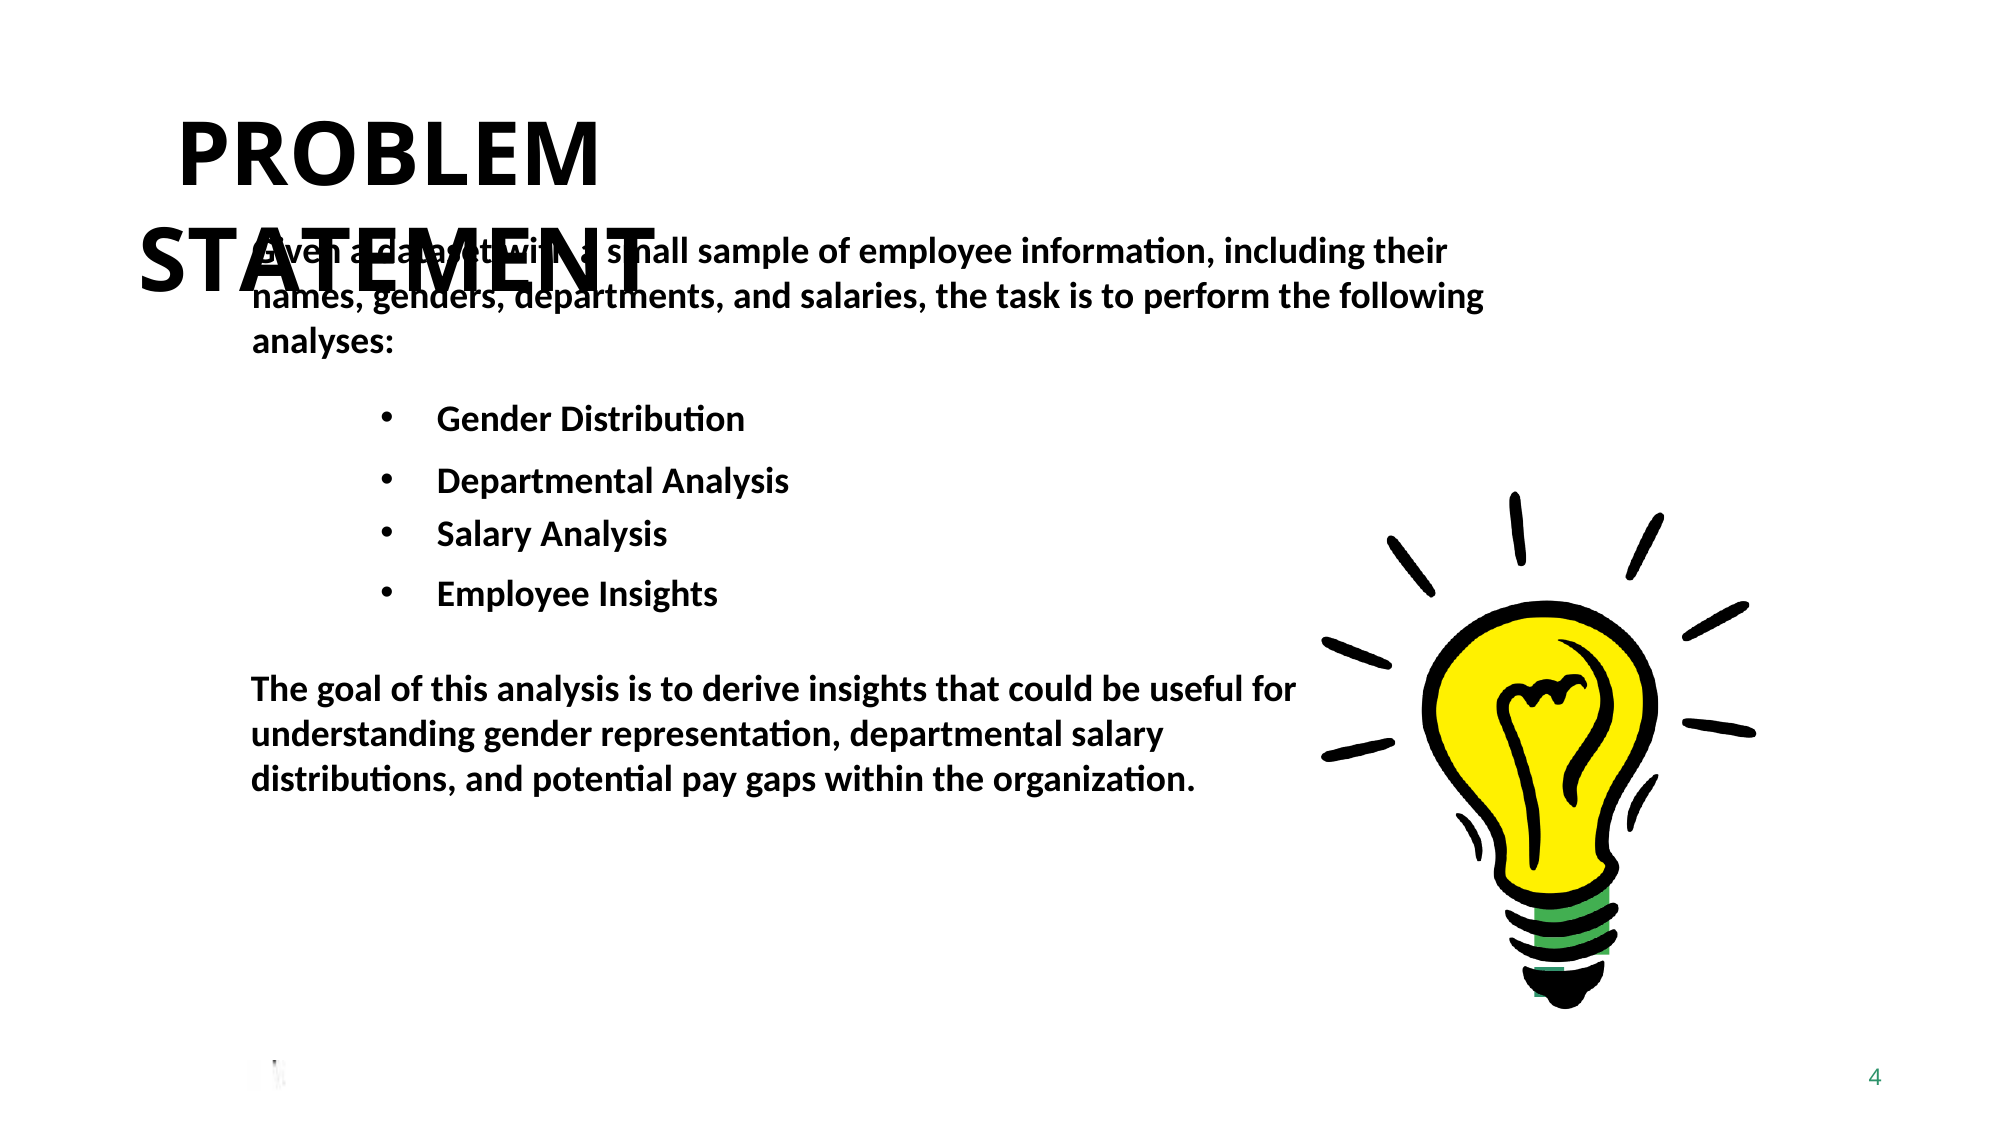

# PROBLEM	STATEMENT
Given a dataset with a small sample of employee information, including their names, genders, departments, and salaries, the task is to perform the following analyses:
Gender Distribution
Departmental Analysis
Salary Analysis
Employee Insights
The goal of this analysis is to derive insights that could be useful for understanding gender representation, departmental salary distributions, and potential pay gaps within the organization.